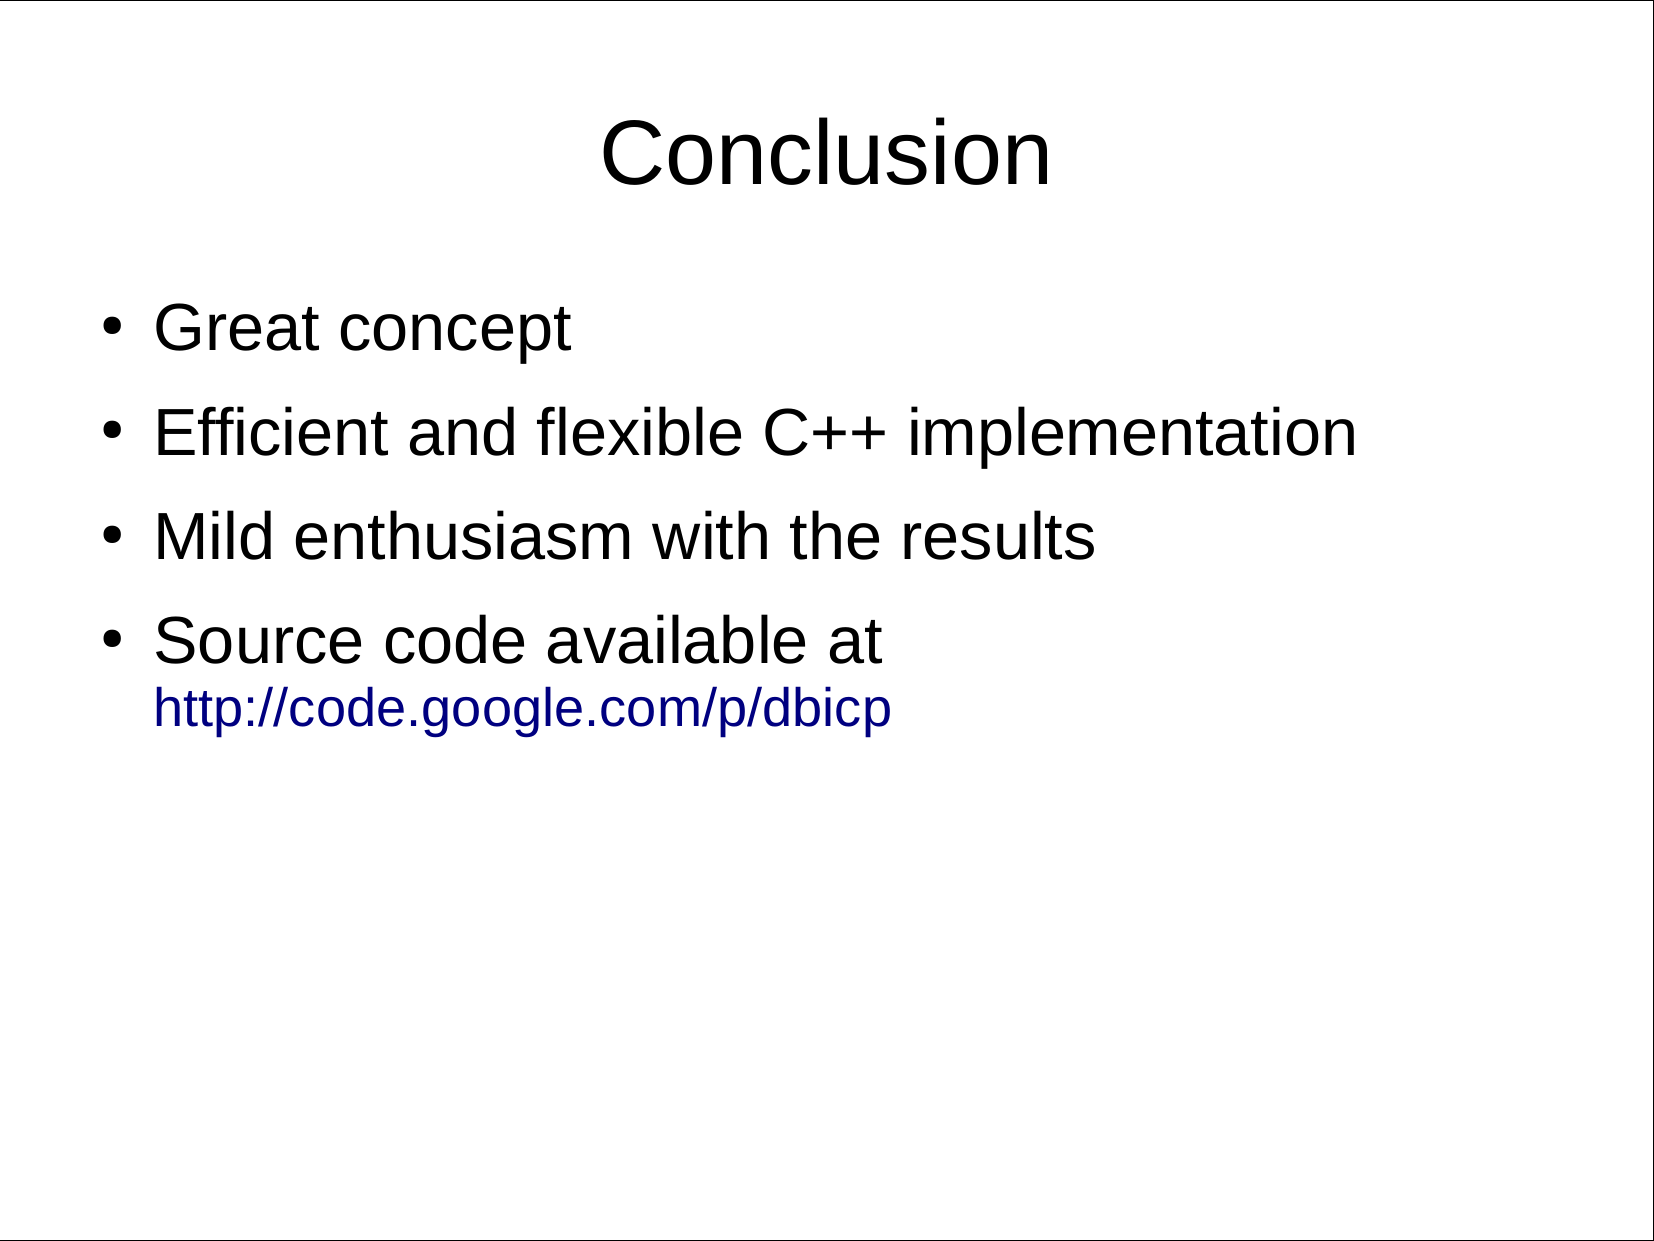

# Conclusion
Great concept
Efficient and flexible C++ implementation
Mild enthusiasm with the results
Source code available at http://code.google.com/p/dbicp